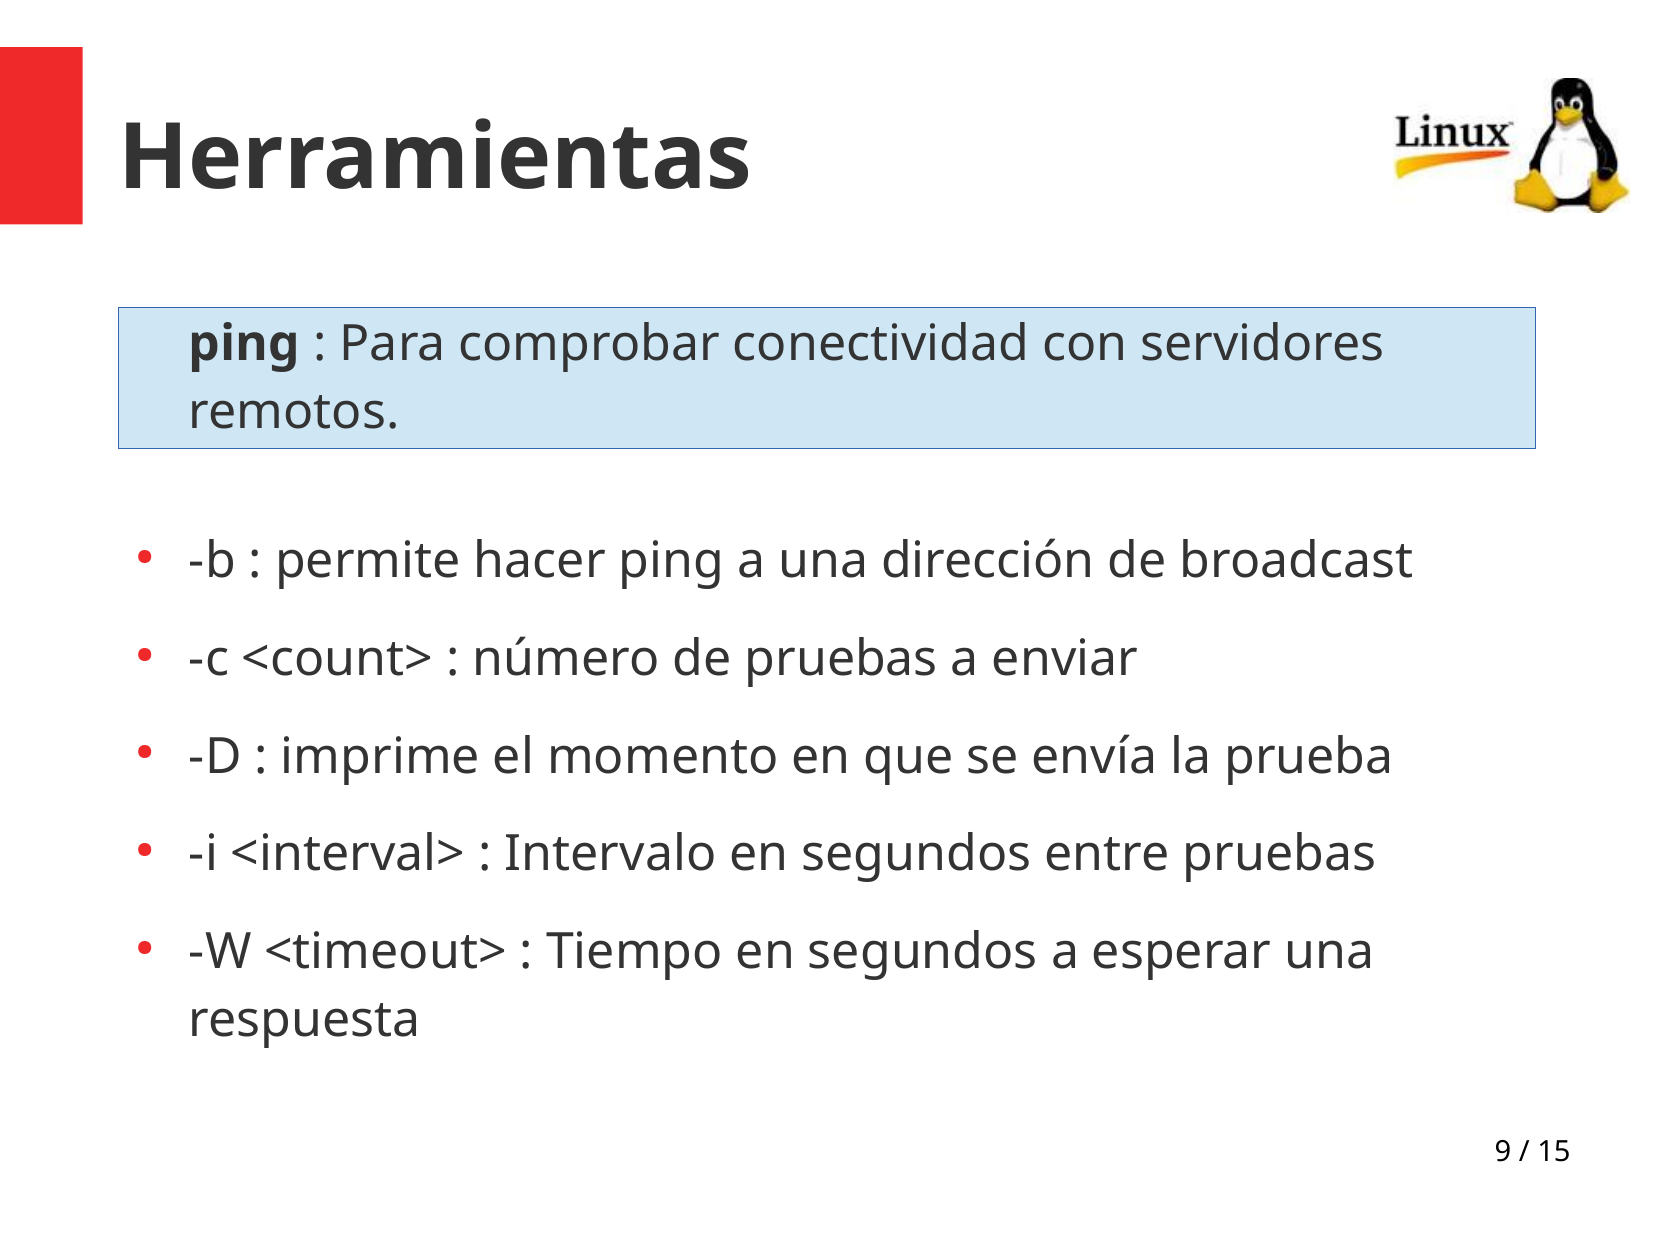

# Herramientas
ping : Para comprobar conectividad con servidores remotos.
-b : permite hacer ping a una dirección de broadcast
-c <count> : número de pruebas a enviar
-D : imprime el momento en que se envía la prueba
-i <interval> : Intervalo en segundos entre pruebas
-W <timeout> : Tiempo en segundos a esperar una respuesta
9